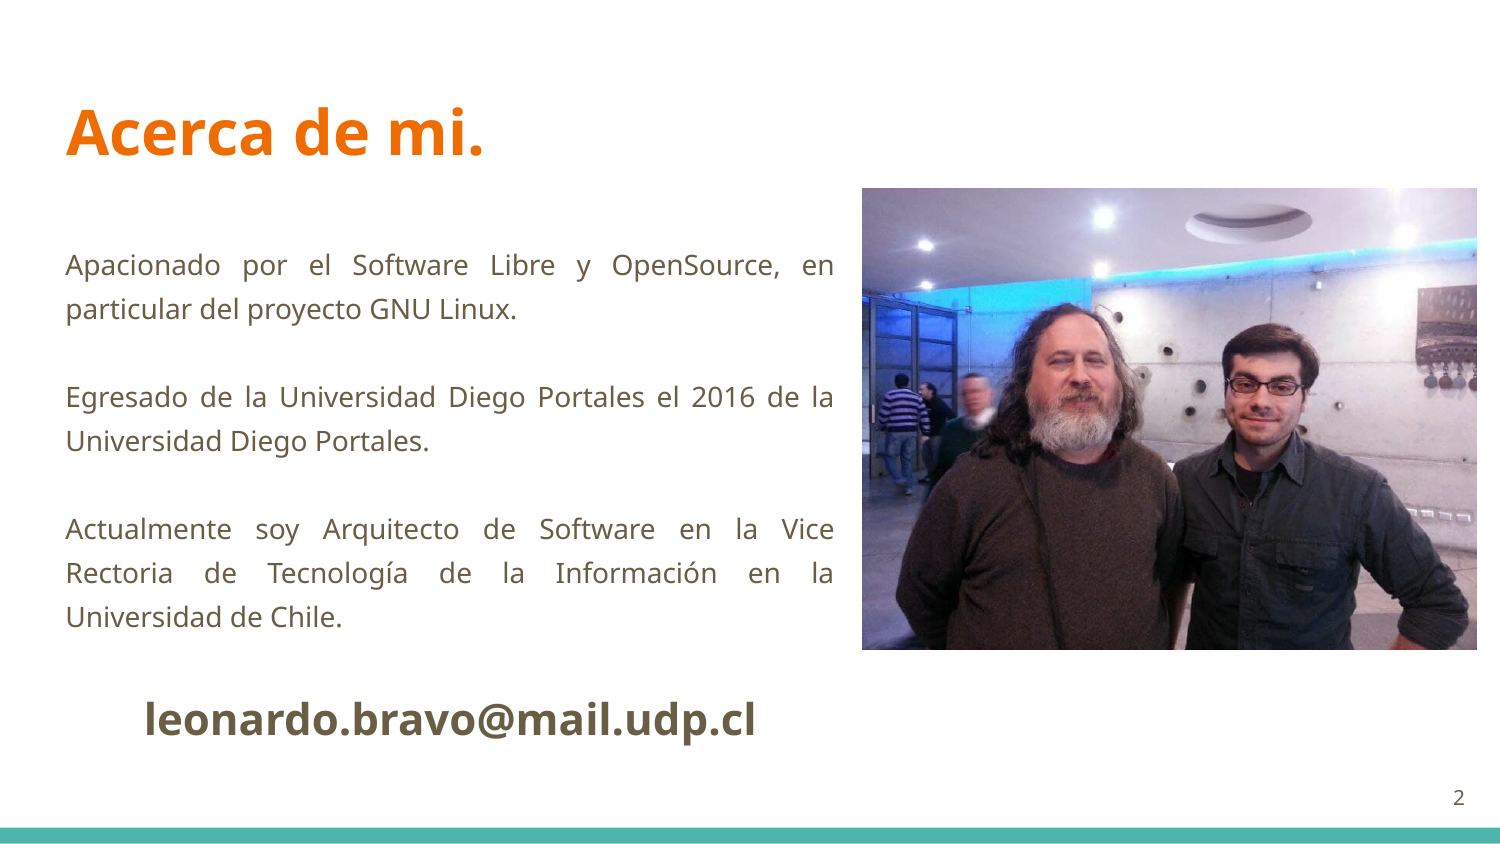

# Acerca de mi.
Apacionado por el Software Libre y OpenSource, en particular del proyecto GNU Linux.
Egresado de la Universidad Diego Portales el 2016 de la Universidad Diego Portales.
Actualmente soy Arquitecto de Software en la Vice Rectoria de Tecnología de la Información en la Universidad de Chile.
leonardo.bravo@mail.udp.cl